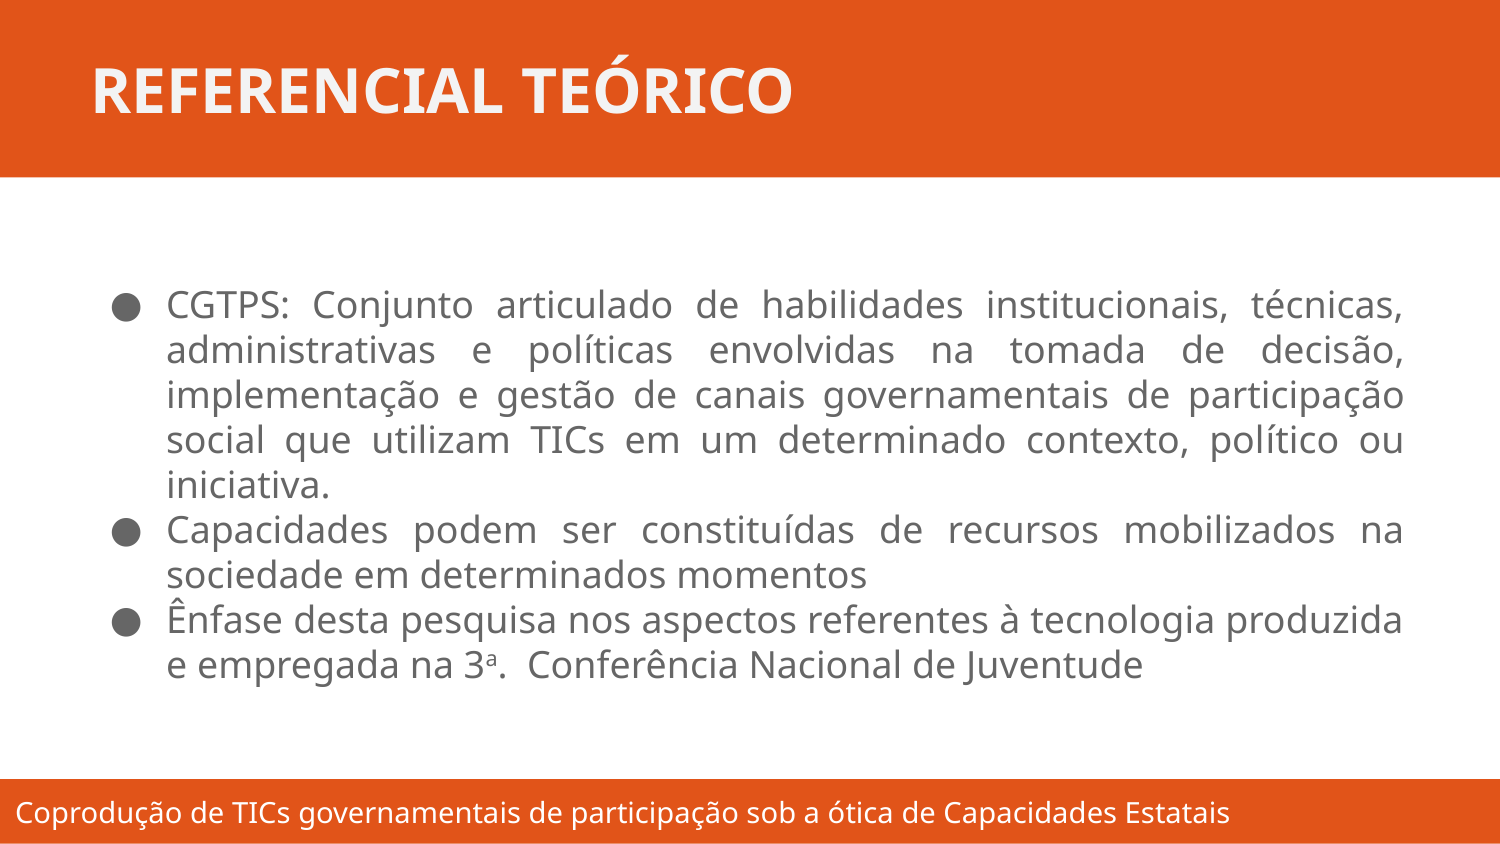

REFERENCIAL TEÓRICO
# CGTPS: Conjunto articulado de habilidades institucionais, técnicas, administrativas e políticas envolvidas na tomada de decisão, implementação e gestão de canais governamentais de participação social que utilizam TICs em um determinado contexto, político ou iniciativa.
Capacidades podem ser constituídas de recursos mobilizados na sociedade em determinados momentos
Ênfase desta pesquisa nos aspectos referentes à tecnologia produzida e empregada na 3a. Conferência Nacional de Juventude
Coprodução de TICs governamentais de participação sob a ótica de Capacidades Estatais